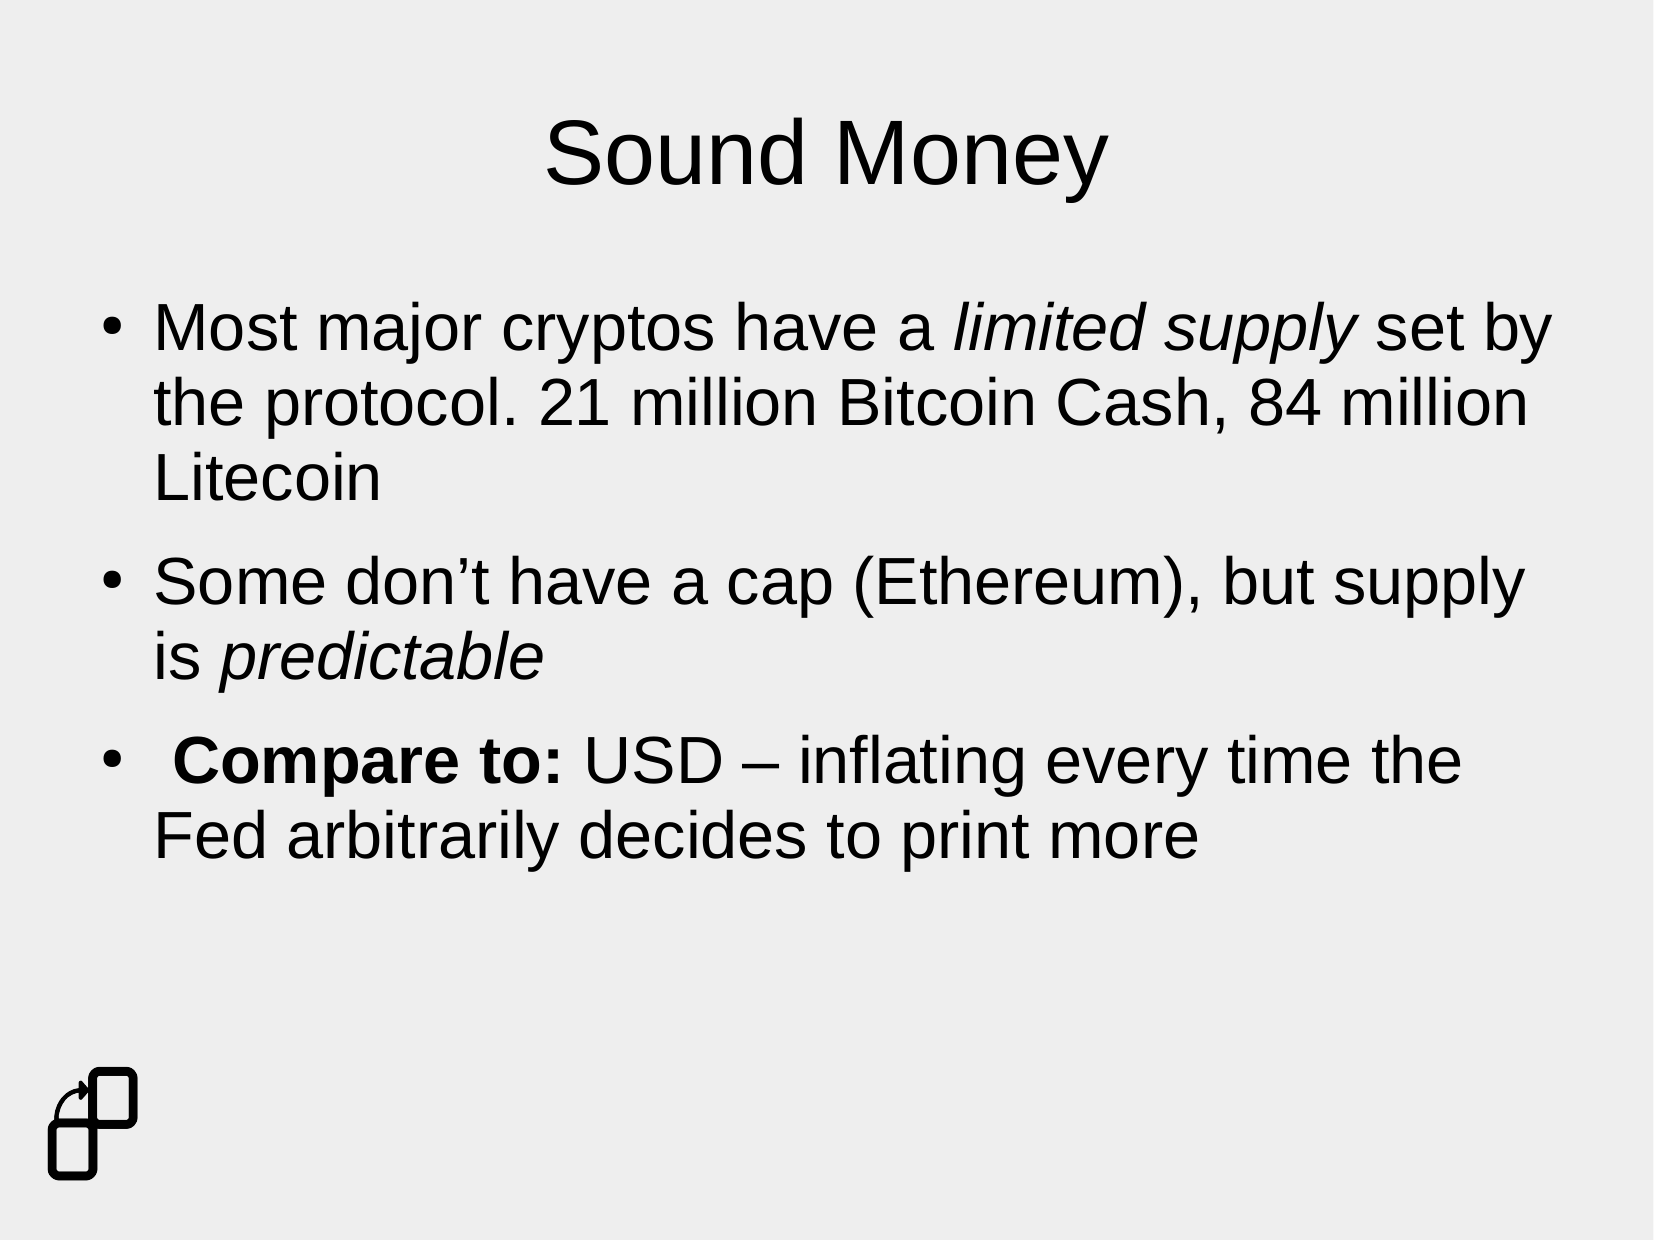

# Sound Money
Most major cryptos have a limited supply set by the protocol. 21 million Bitcoin Cash, 84 million Litecoin
Some don’t have a cap (Ethereum), but supply is predictable
 Compare to: USD – inflating every time the Fed arbitrarily decides to print more